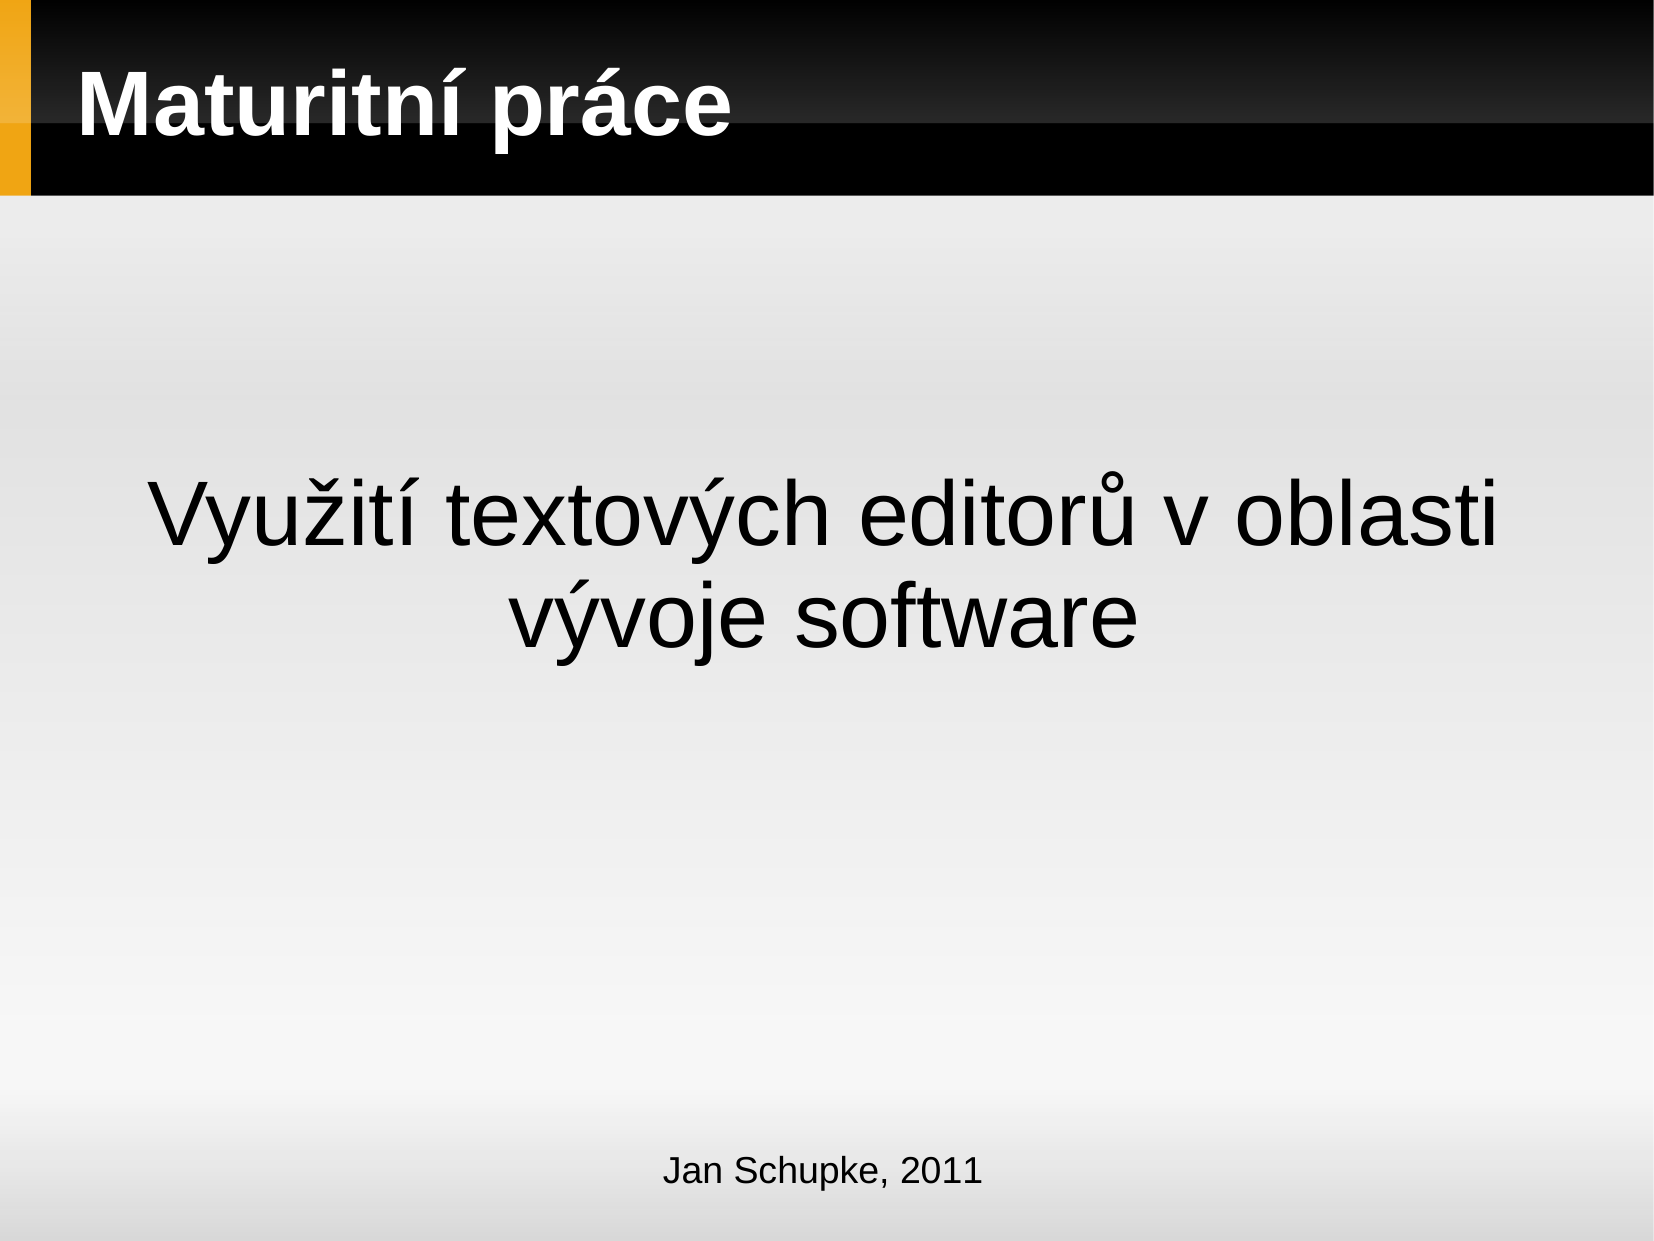

# Maturitní práce
Využití textových editorů v oblasti vývoje software
Jan Schupke, 2011